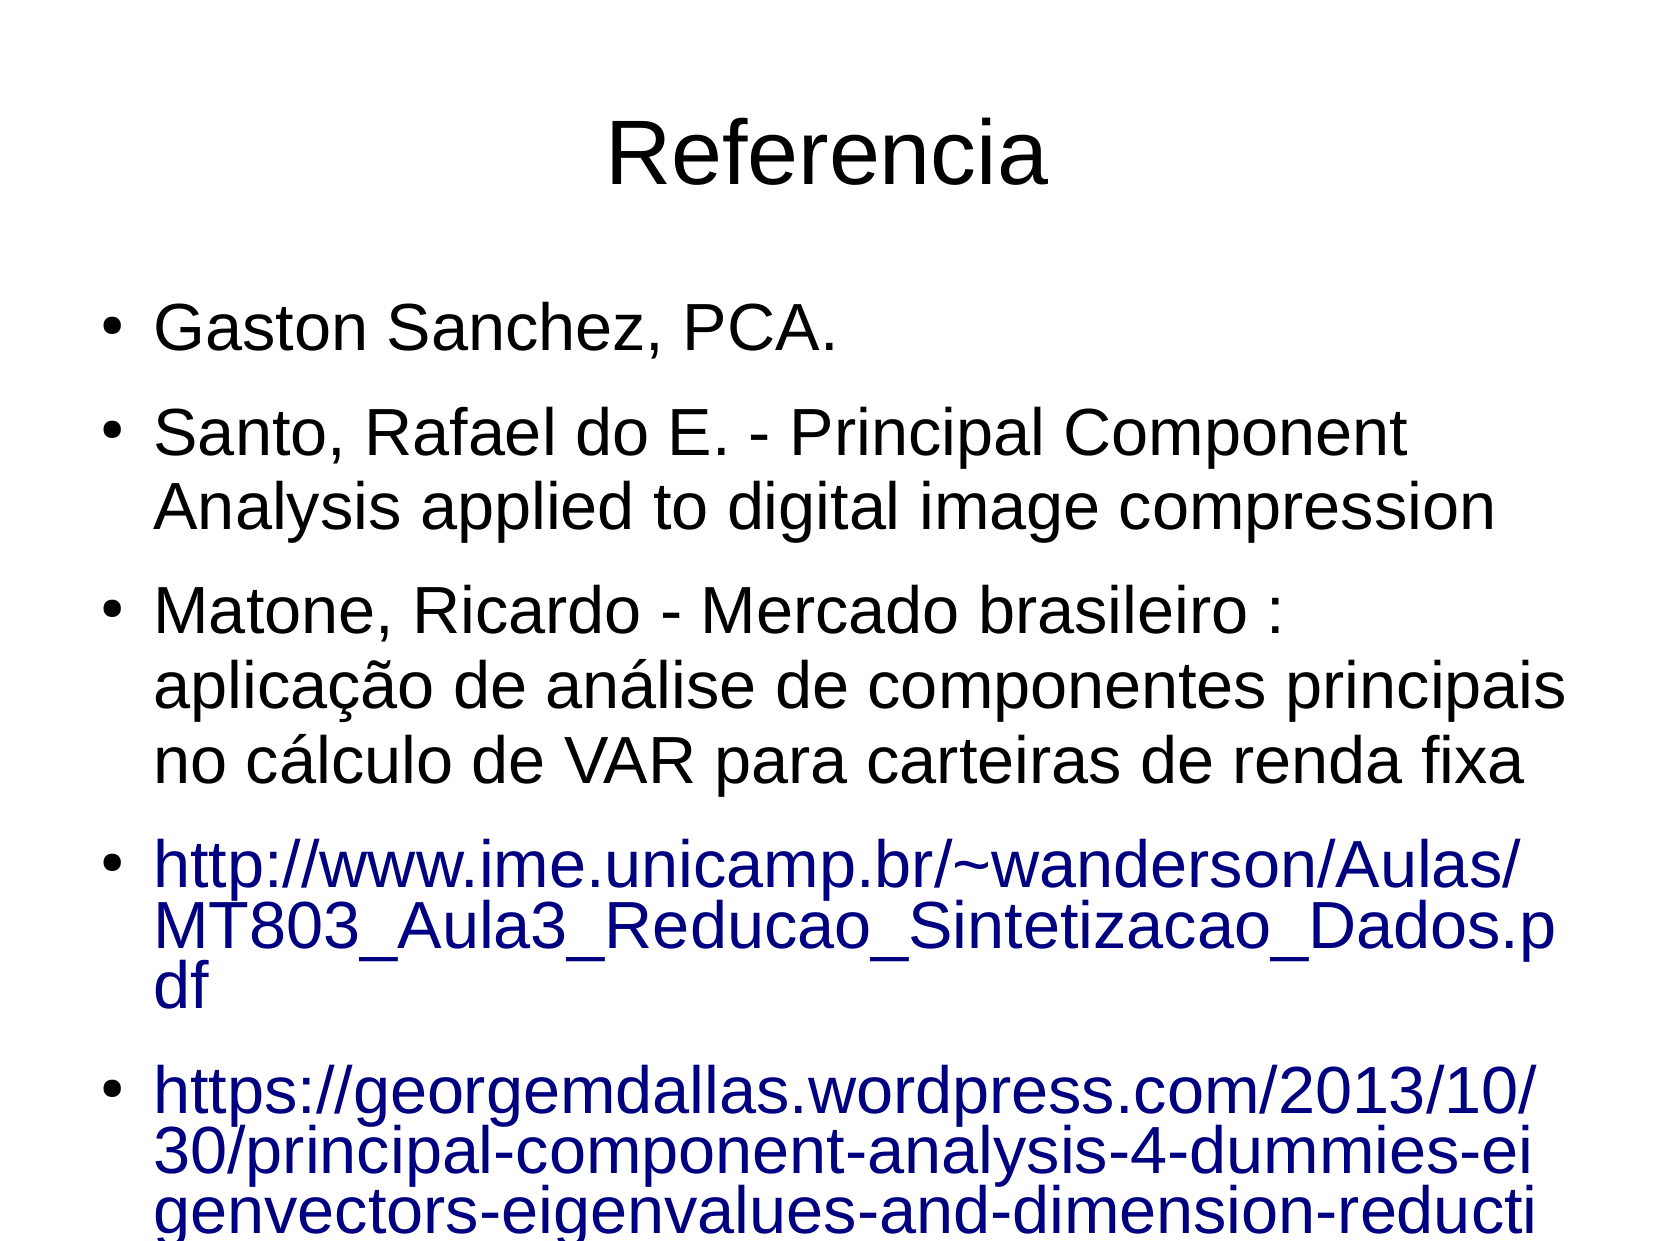

# Referencia
Gaston Sanchez, PCA.
Santo, Rafael do E. - Principal Component Analysis applied to digital image compression
Matone, Ricardo - Mercado brasileiro : aplicação de análise de componentes principais no cálculo de VAR para carteiras de renda fixa
http://www.ime.unicamp.br/~wanderson/Aulas/MT803_Aula3_Reducao_Sintetizacao_Dados.pdf
https://georgemdallas.wordpress.com/2013/10/30/principal-component-analysis-4-dummies-eigenvectors-eigenvalues-and-dimension-reduction/